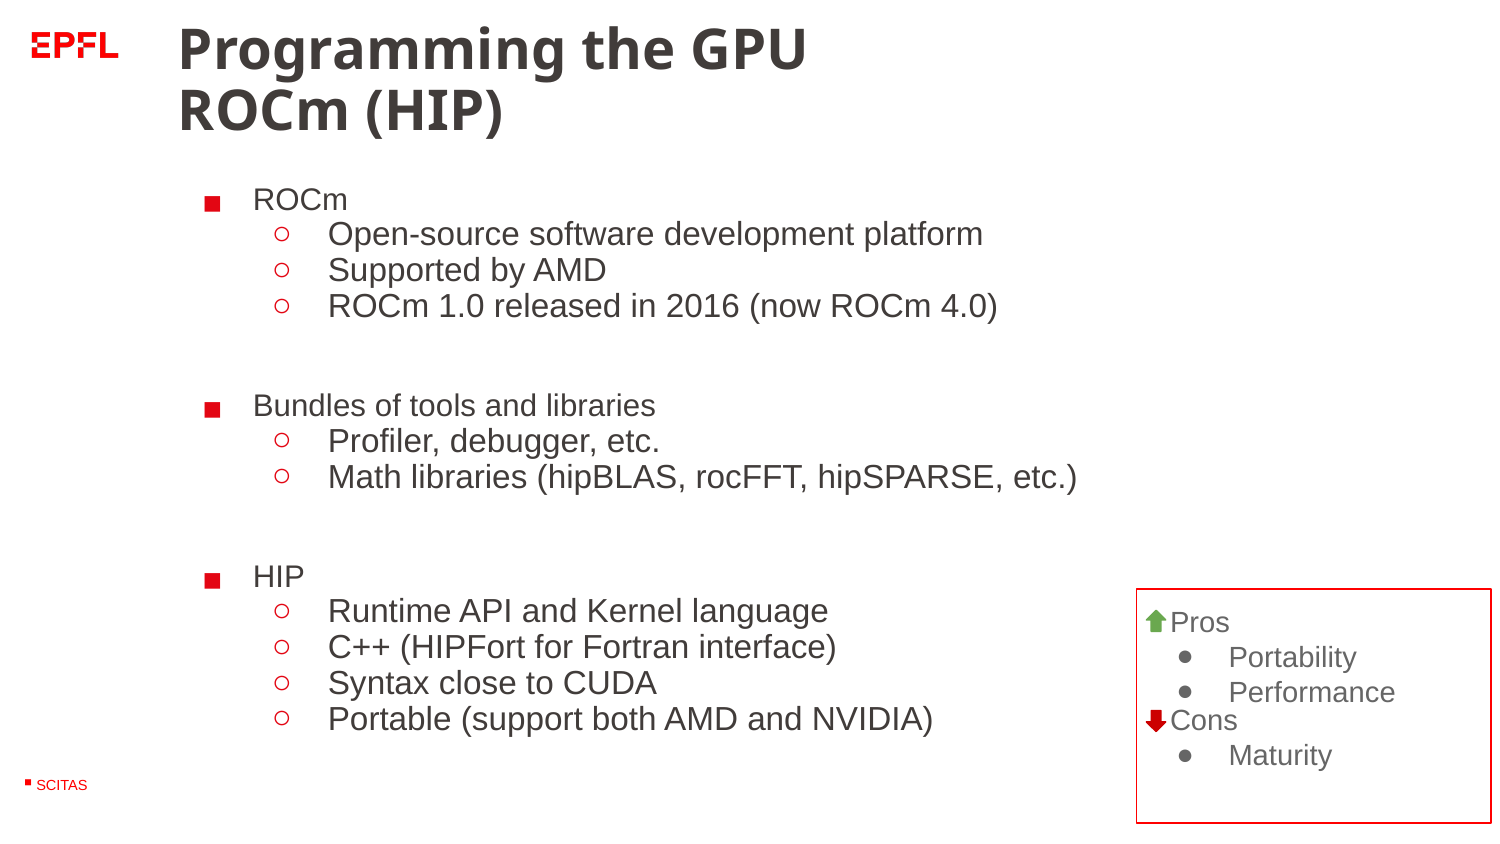

Programming the GPU
ROCm (HIP)
# ROCm
Open-source software development platform
Supported by AMD
ROCm 1.0 released in 2016 (now ROCm 4.0)
Bundles of tools and libraries
Profiler, debugger, etc.
Math libraries (hipBLAS, rocFFT, hipSPARSE, etc.)
HIP
Runtime API and Kernel language
C++ (HIPFort for Fortran interface)
Syntax close to CUDA
Portable (support both AMD and NVIDIA)
 Pros
Portability
Performance
 Cons
Maturity